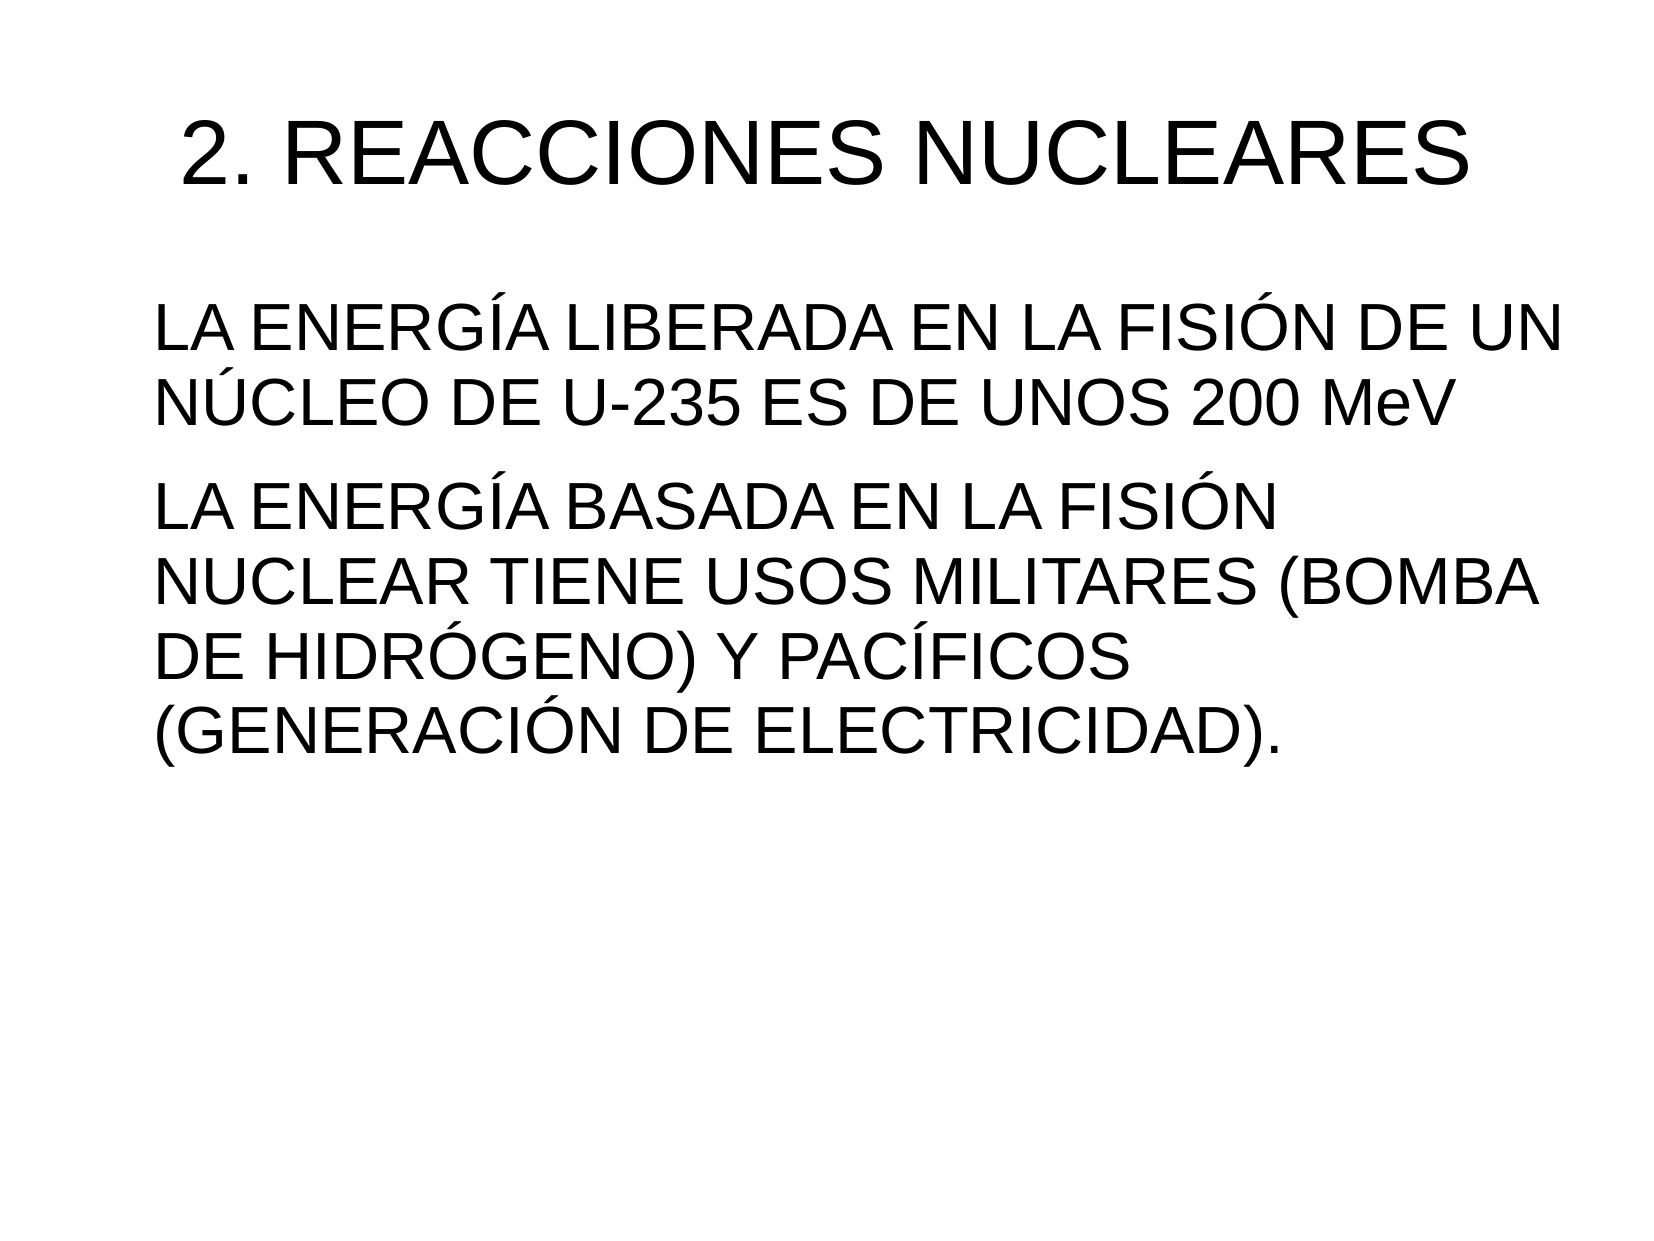

# 2. REACCIONES NUCLEARES
LA ENERGÍA LIBERADA EN LA FISIÓN DE UN NÚCLEO DE U-235 ES DE UNOS 200 MeV
LA ENERGÍA BASADA EN LA FISIÓN NUCLEAR TIENE USOS MILITARES (BOMBA DE HIDRÓGENO) Y PACÍFICOS (GENERACIÓN DE ELECTRICIDAD).